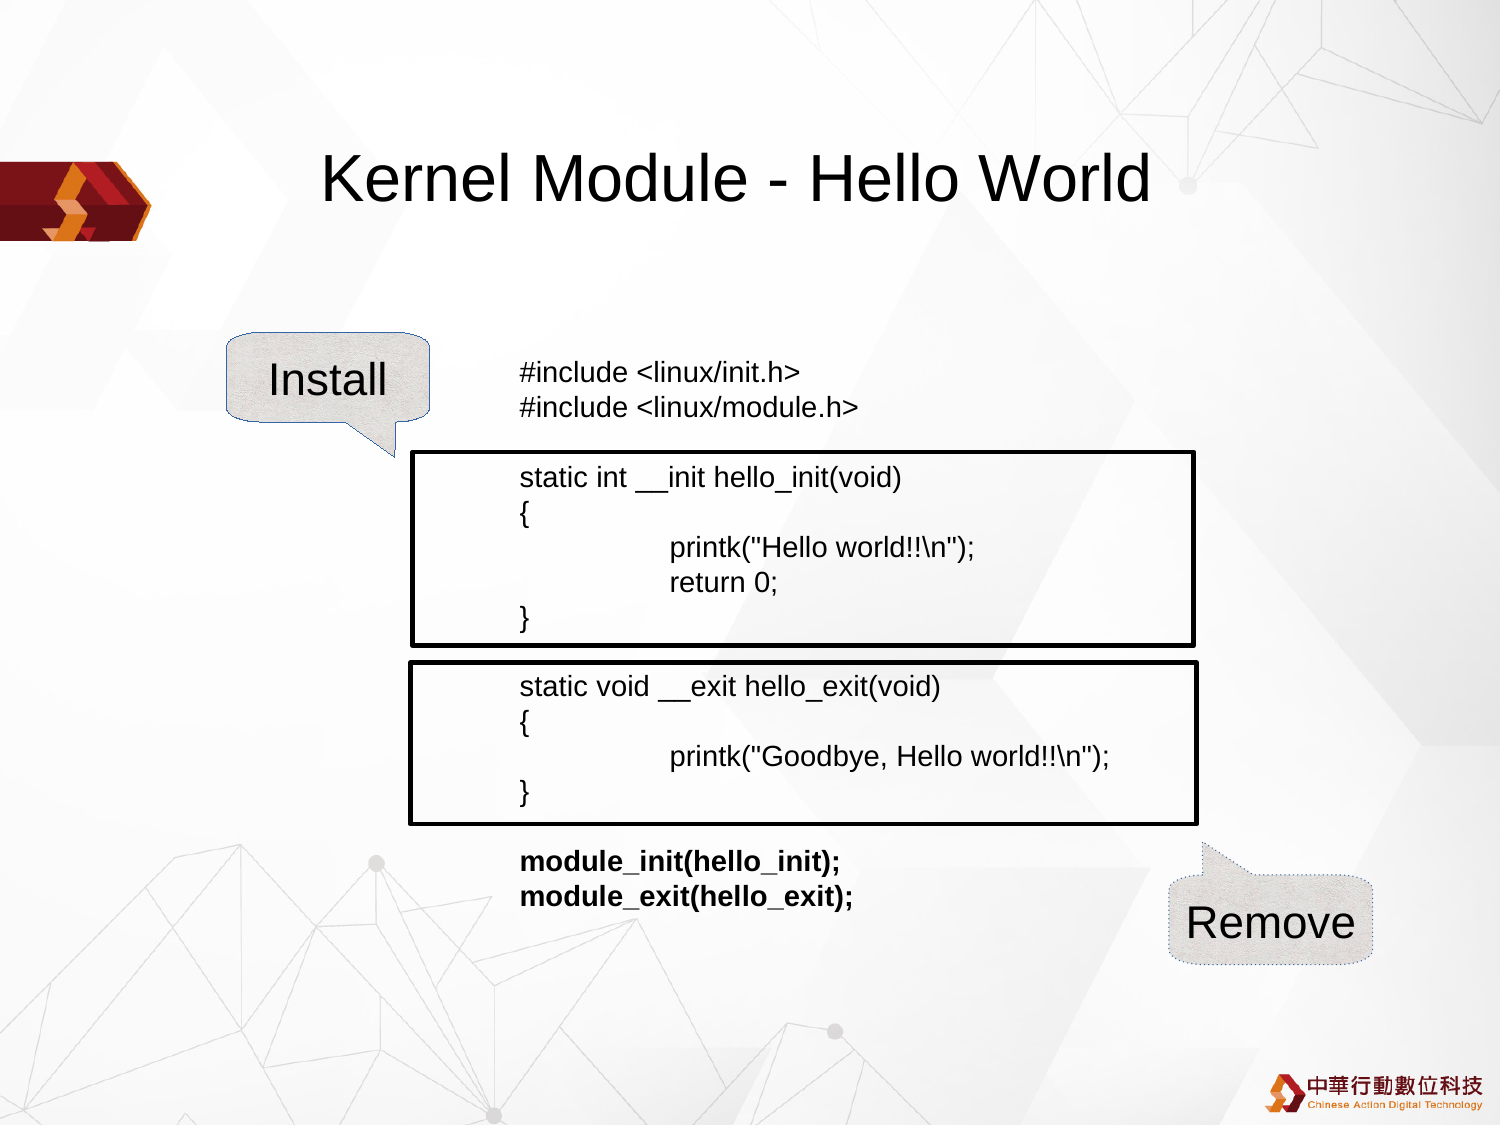

# Kernel Module - Hello World
#include <linux/init.h>
#include <linux/module.h>
static int __init hello_init(void)
{
	printk("Hello world!!\n");
	return 0;
}
static void __exit hello_exit(void)
{
	printk("Goodbye, Hello world!!\n");
}
module_init(hello_init);
module_exit(hello_exit);
Install
Remove